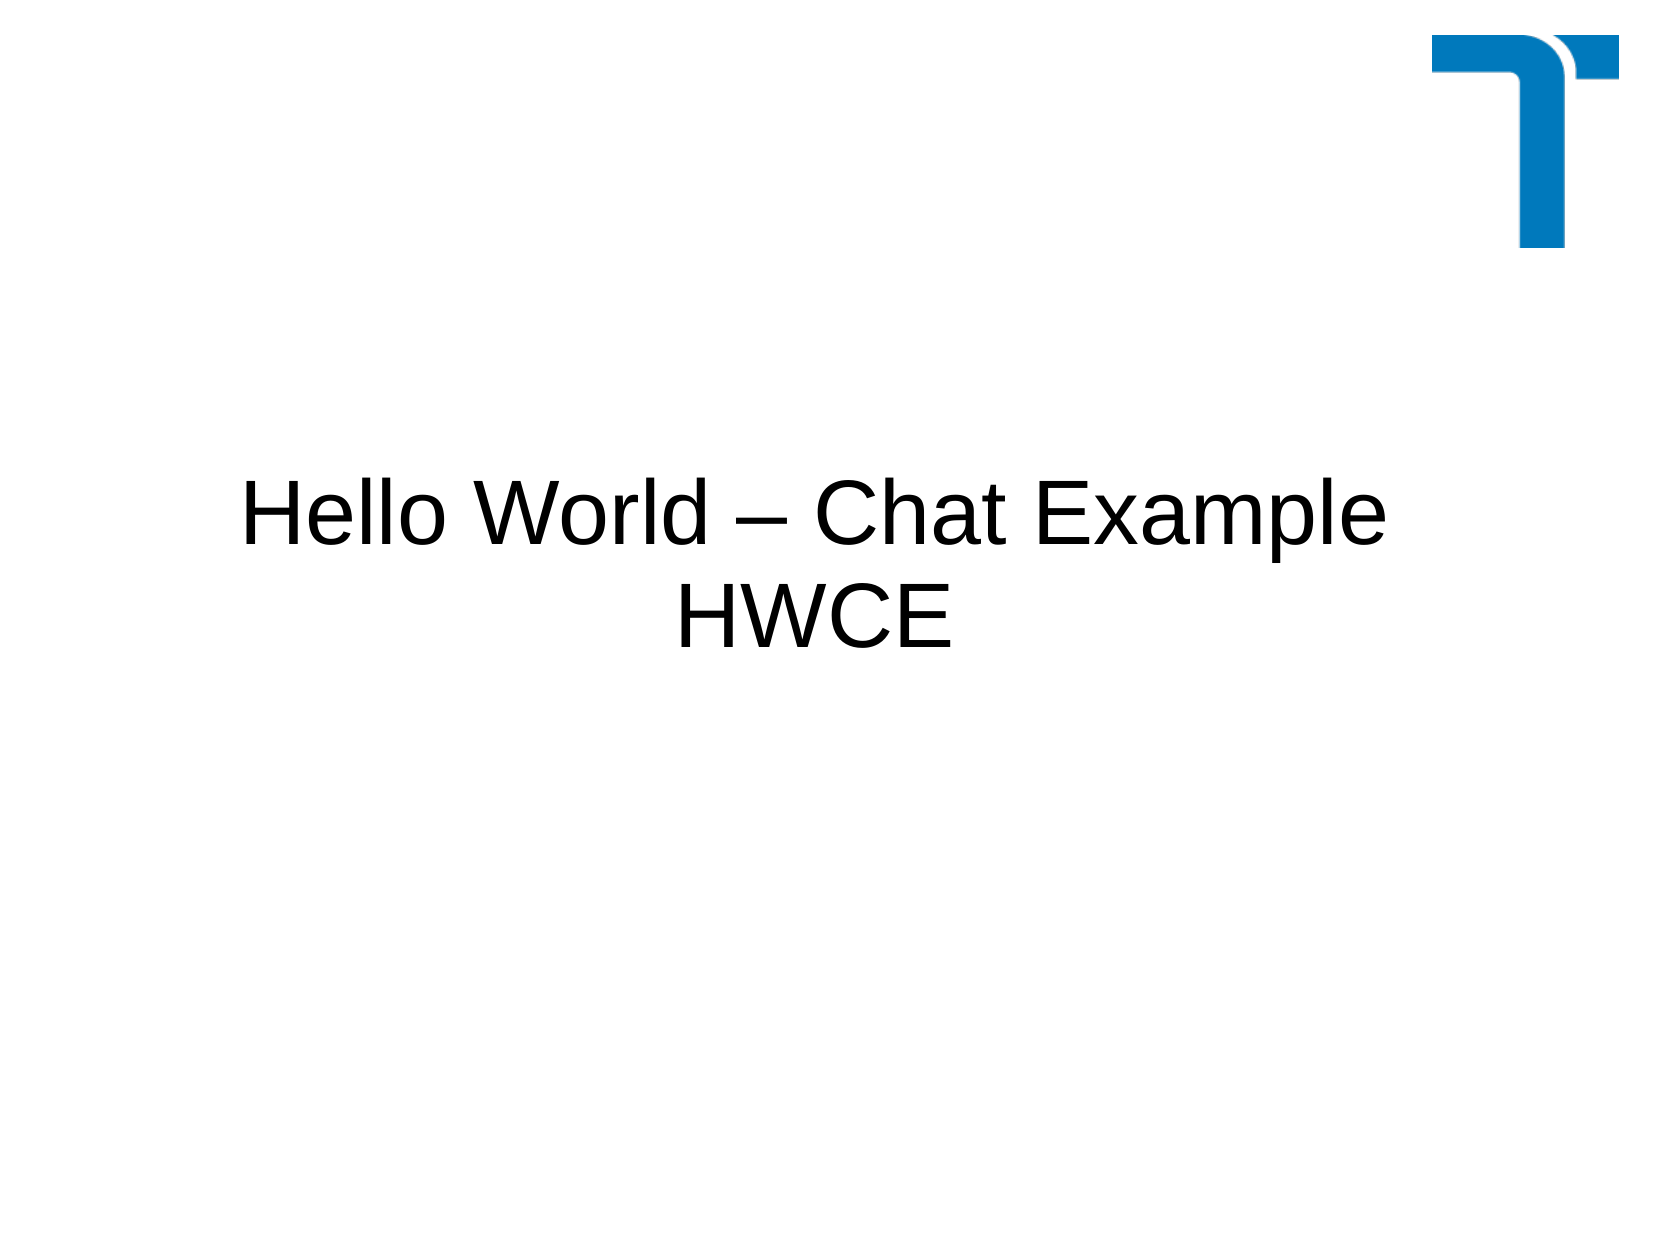

# Hello World – Chat Example HWCE